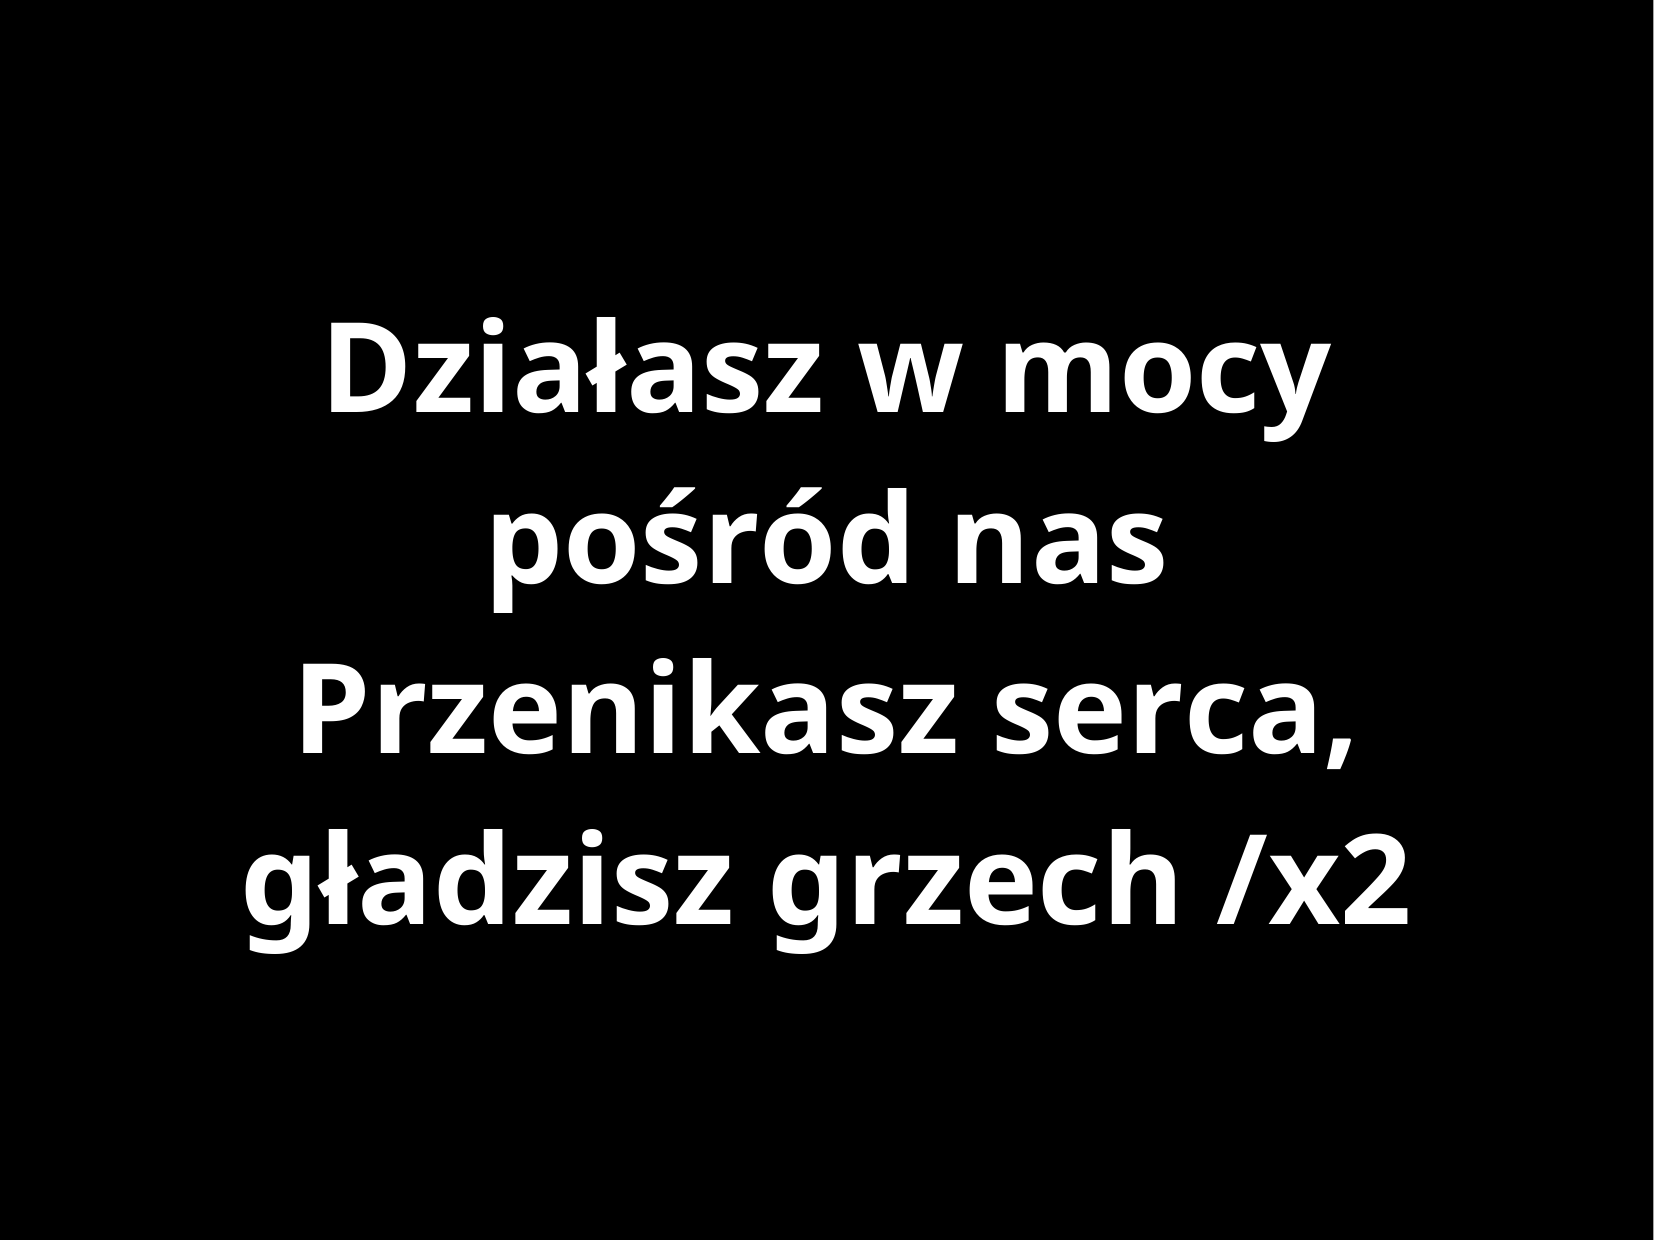

# Działasz w mocy pośród nas Przenikasz serca, gładzisz grzech /x2